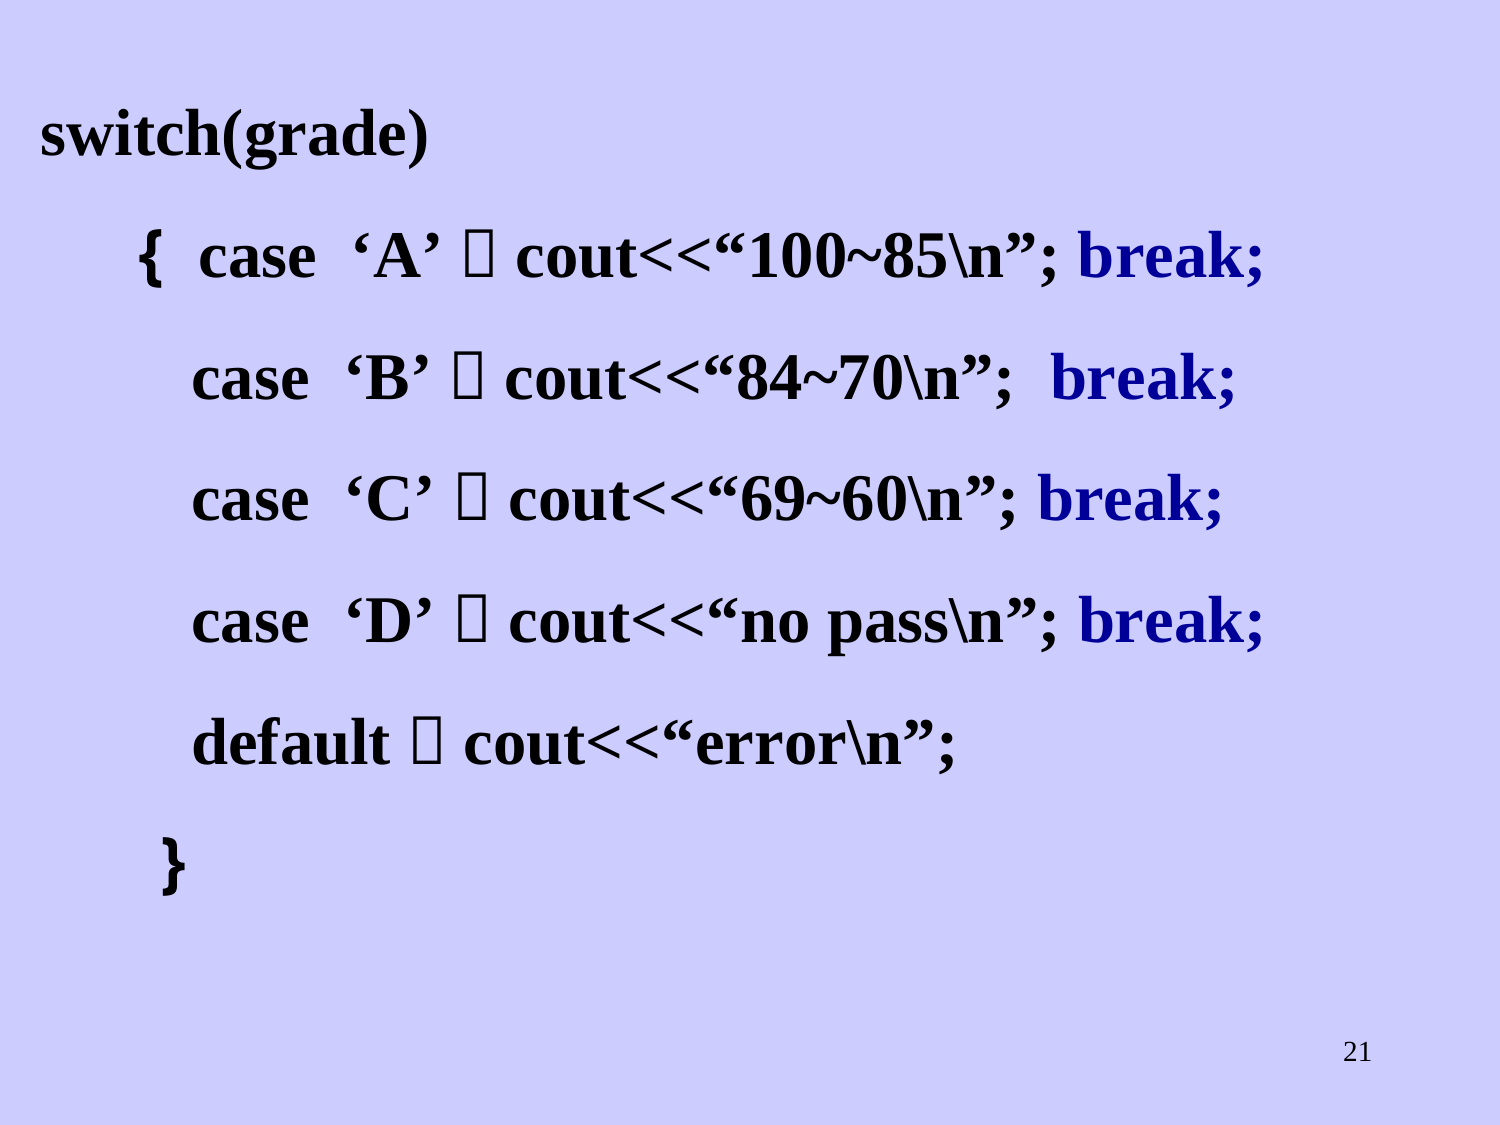

switch(grade)
 ｛ case ‘A’：cout<<“100~85\n”; break;
 case ‘B’：cout<<“84~70\n”; break;
 case ‘C’：cout<<“69~60\n”; break;
 case ‘D’：cout<<“no pass\n”; break;
 default：cout<<“error\n”;
 ｝